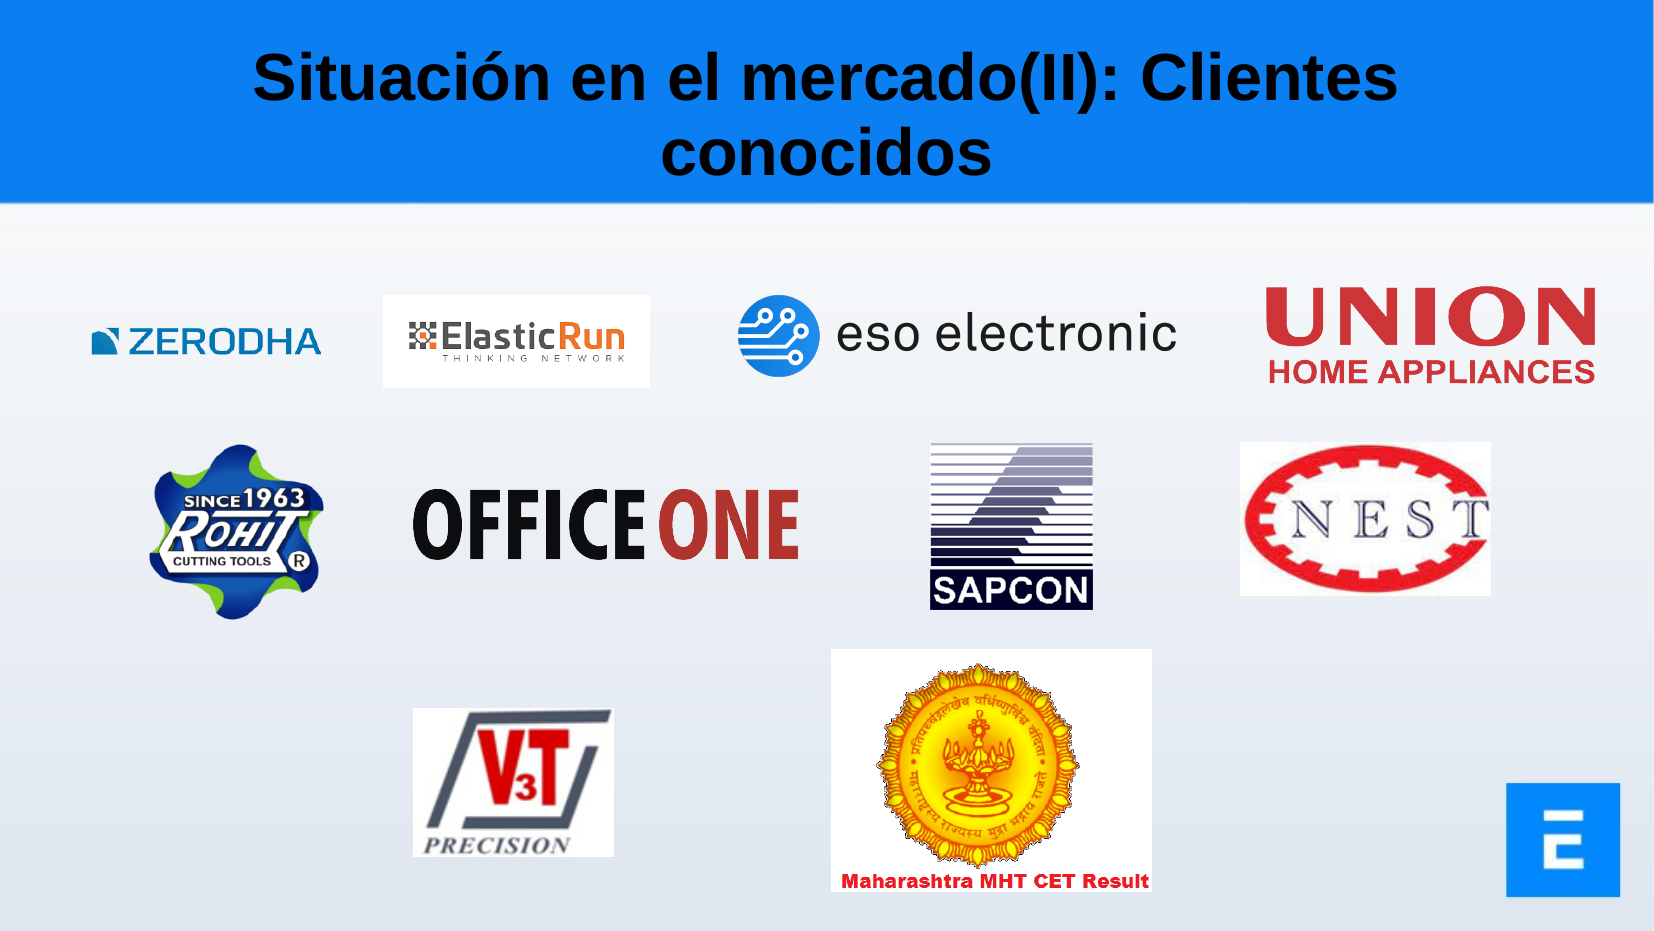

# Situación en el mercado(II): Clientes conocidos